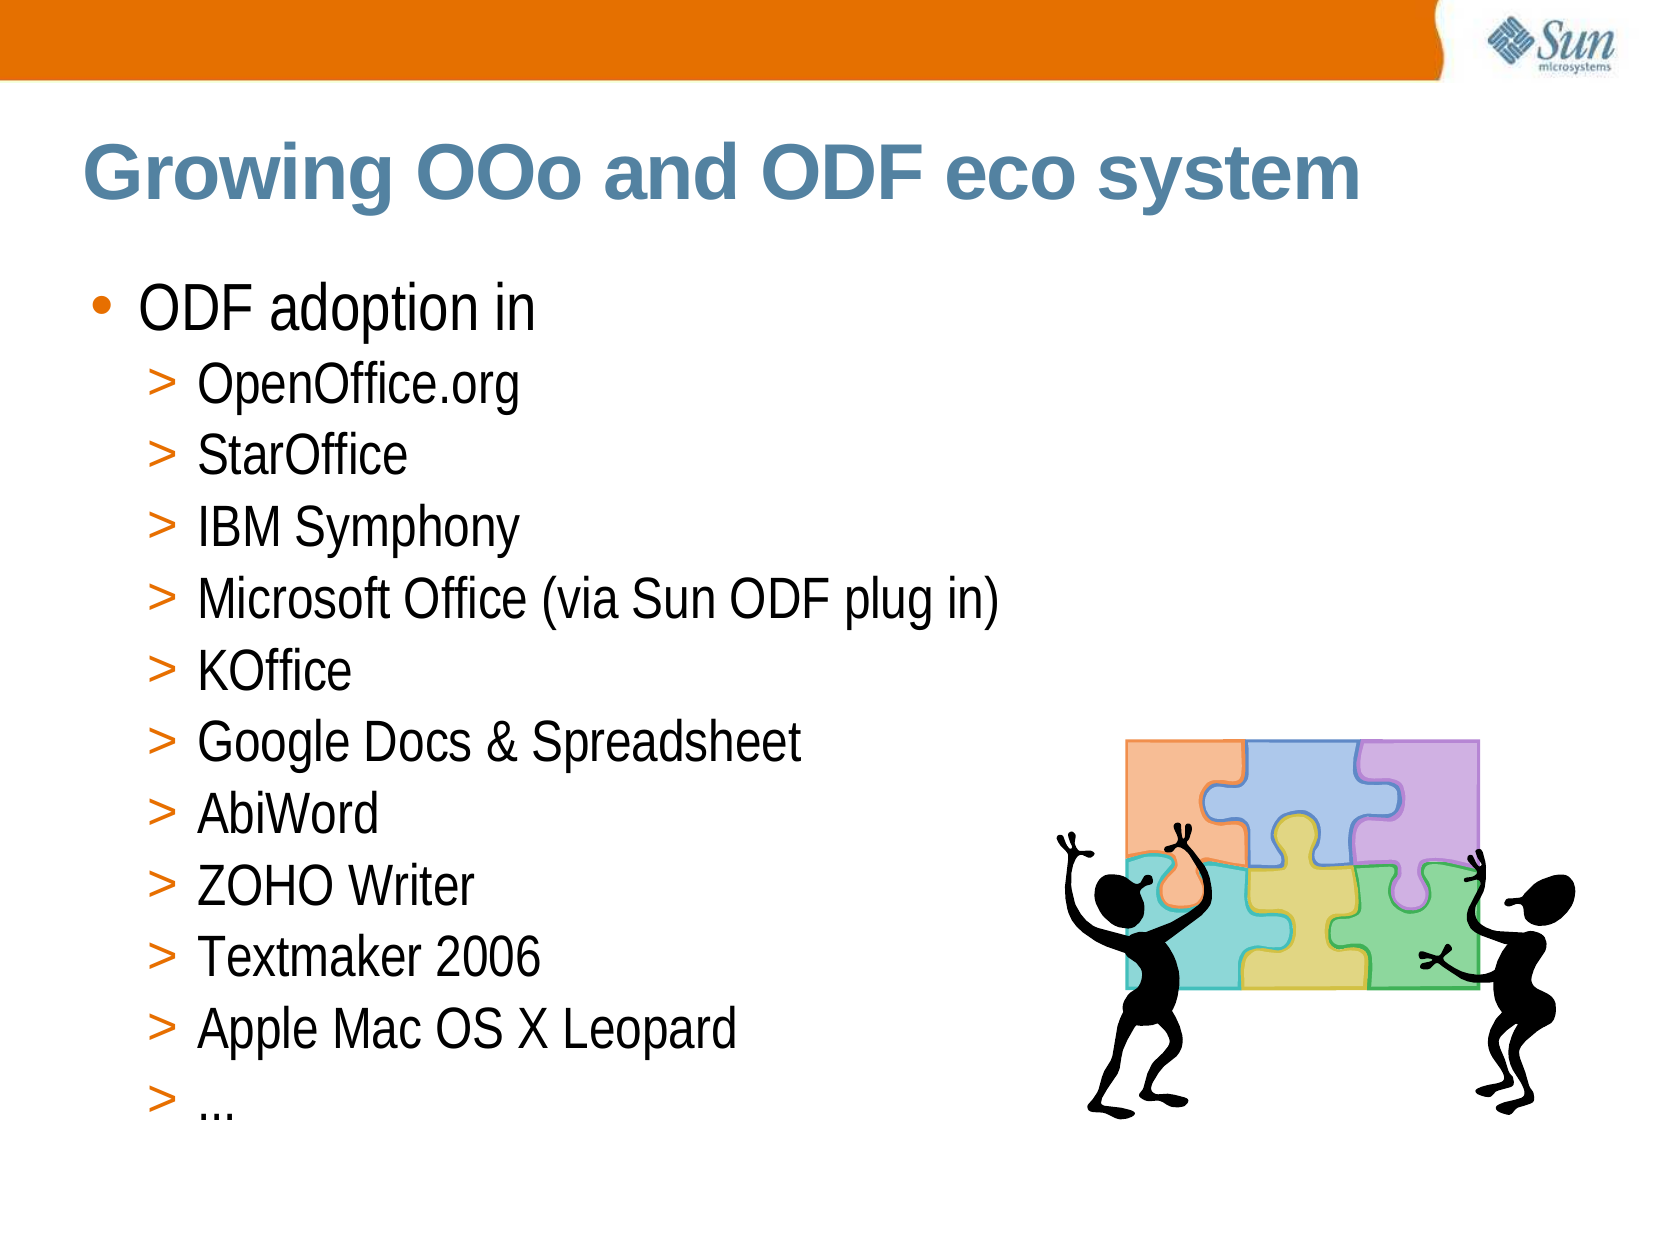

# Growing OOo and ODF eco system
ODF adoption in
OpenOffice.org
StarOffice
IBM Symphony
Microsoft Office (via Sun ODF plug in)
KOffice
Google Docs & Spreadsheet
AbiWord
ZOHO Writer
Textmaker 2006
Apple Mac OS X Leopard
...